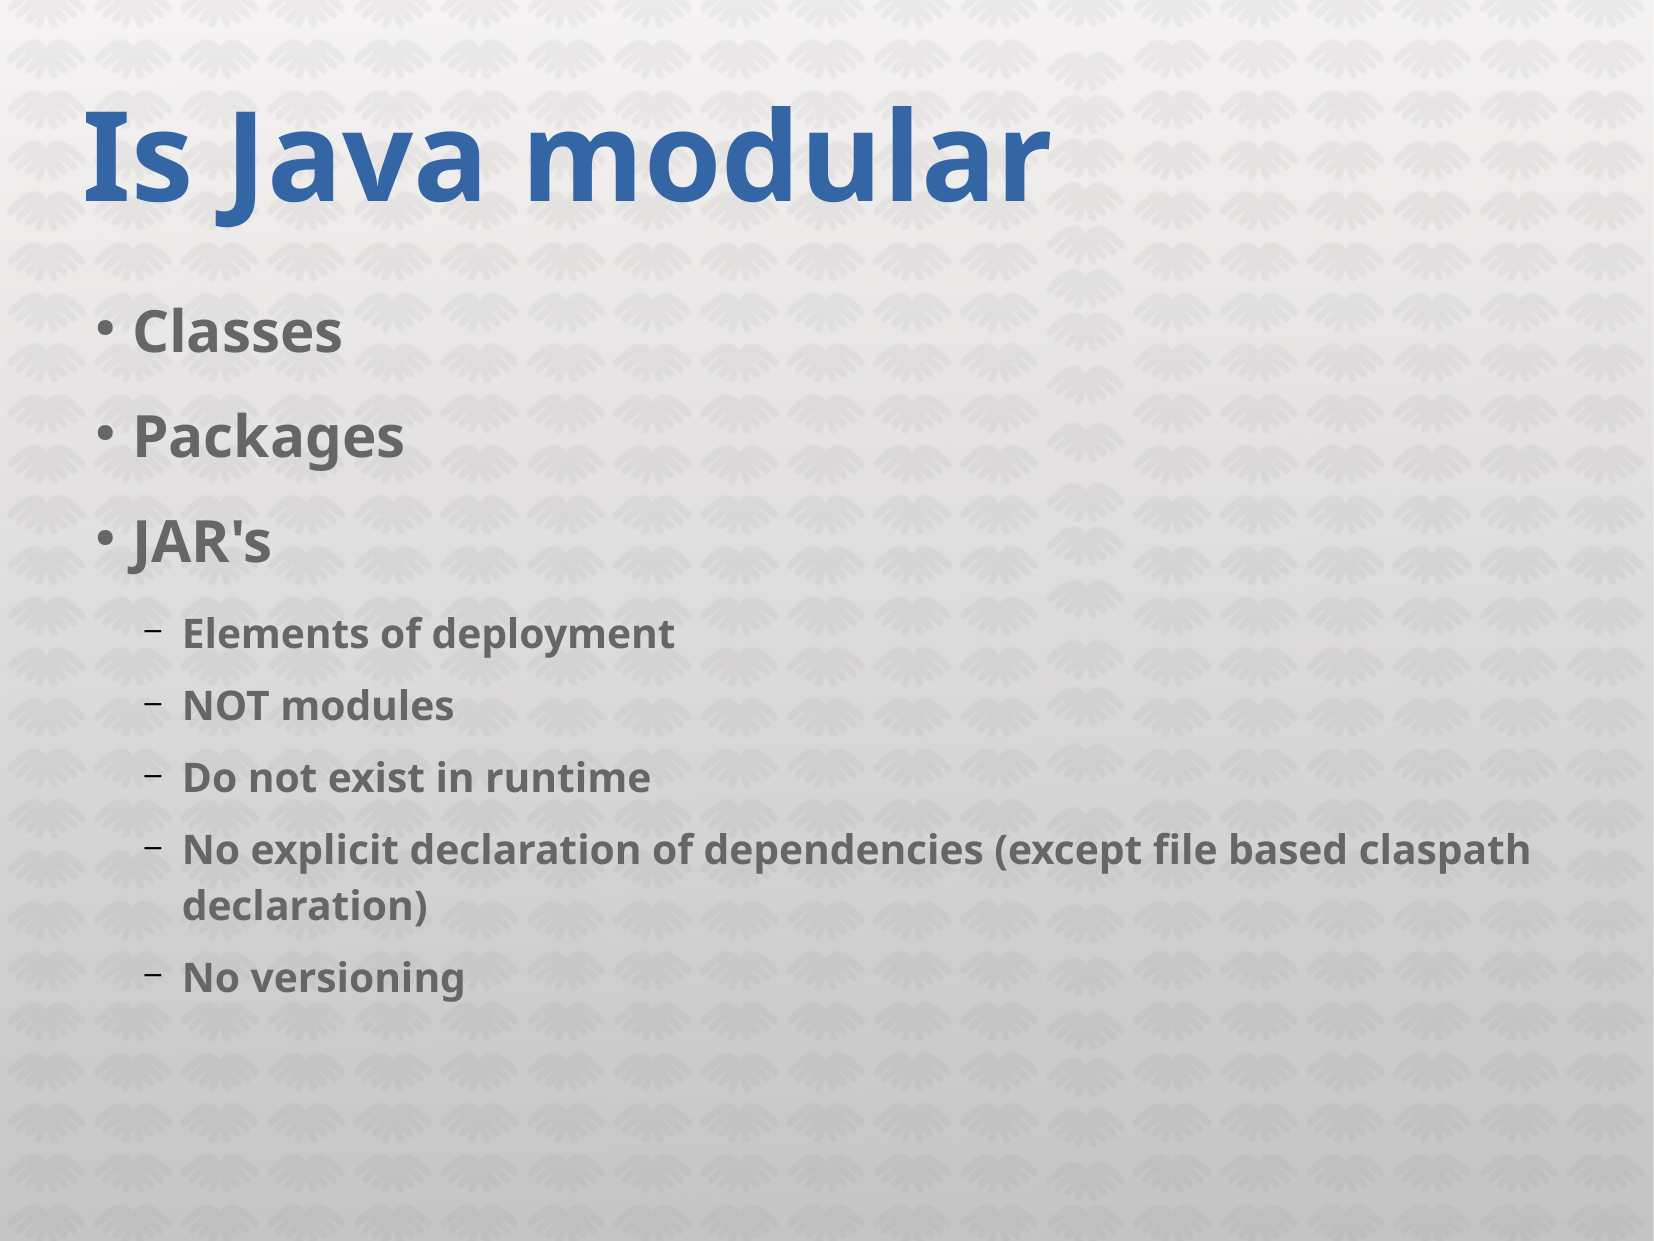

# Is Java modular
Classes
Packages
JAR's
Elements of deployment
NOT modules
Do not exist in runtime
No explicit declaration of dependencies (except file based claspath declaration)
No versioning